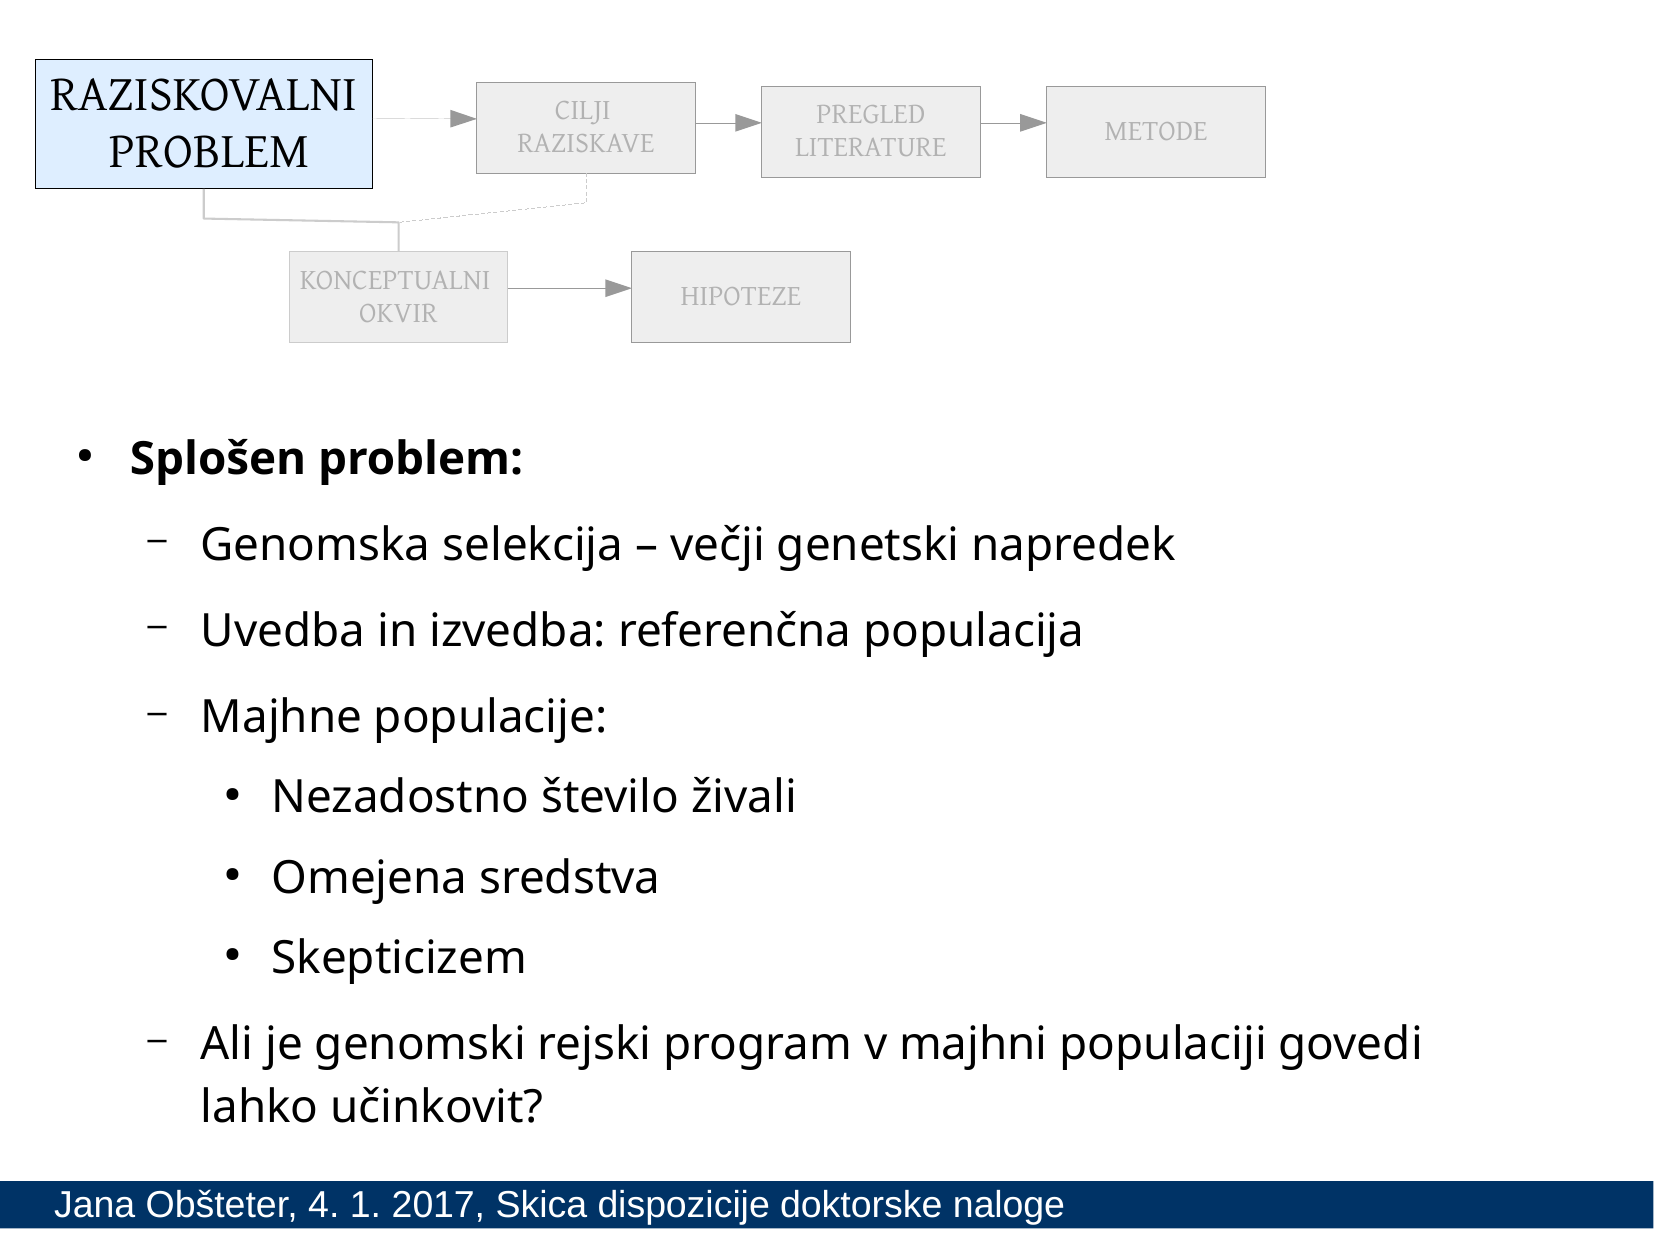

RAZISKOVALNI
 PROBLEM
CILJI
RAZISKAVE
PREGLED
LITERATURE
METODE
KONCEPTUALNI
OKVIR
HIPOTEZE
# Splošen problem:
Genomska selekcija – večji genetski napredek
Uvedba in izvedba: referenčna populacija
Majhne populacije:
Nezadostno število živali
Omejena sredstva
Skepticizem
Ali je genomski rejski program v majhni populaciji govedi lahko učinkovit?
 Jana Obšteter, 4. 1. 2017, Skica dispozicije doktorske naloge